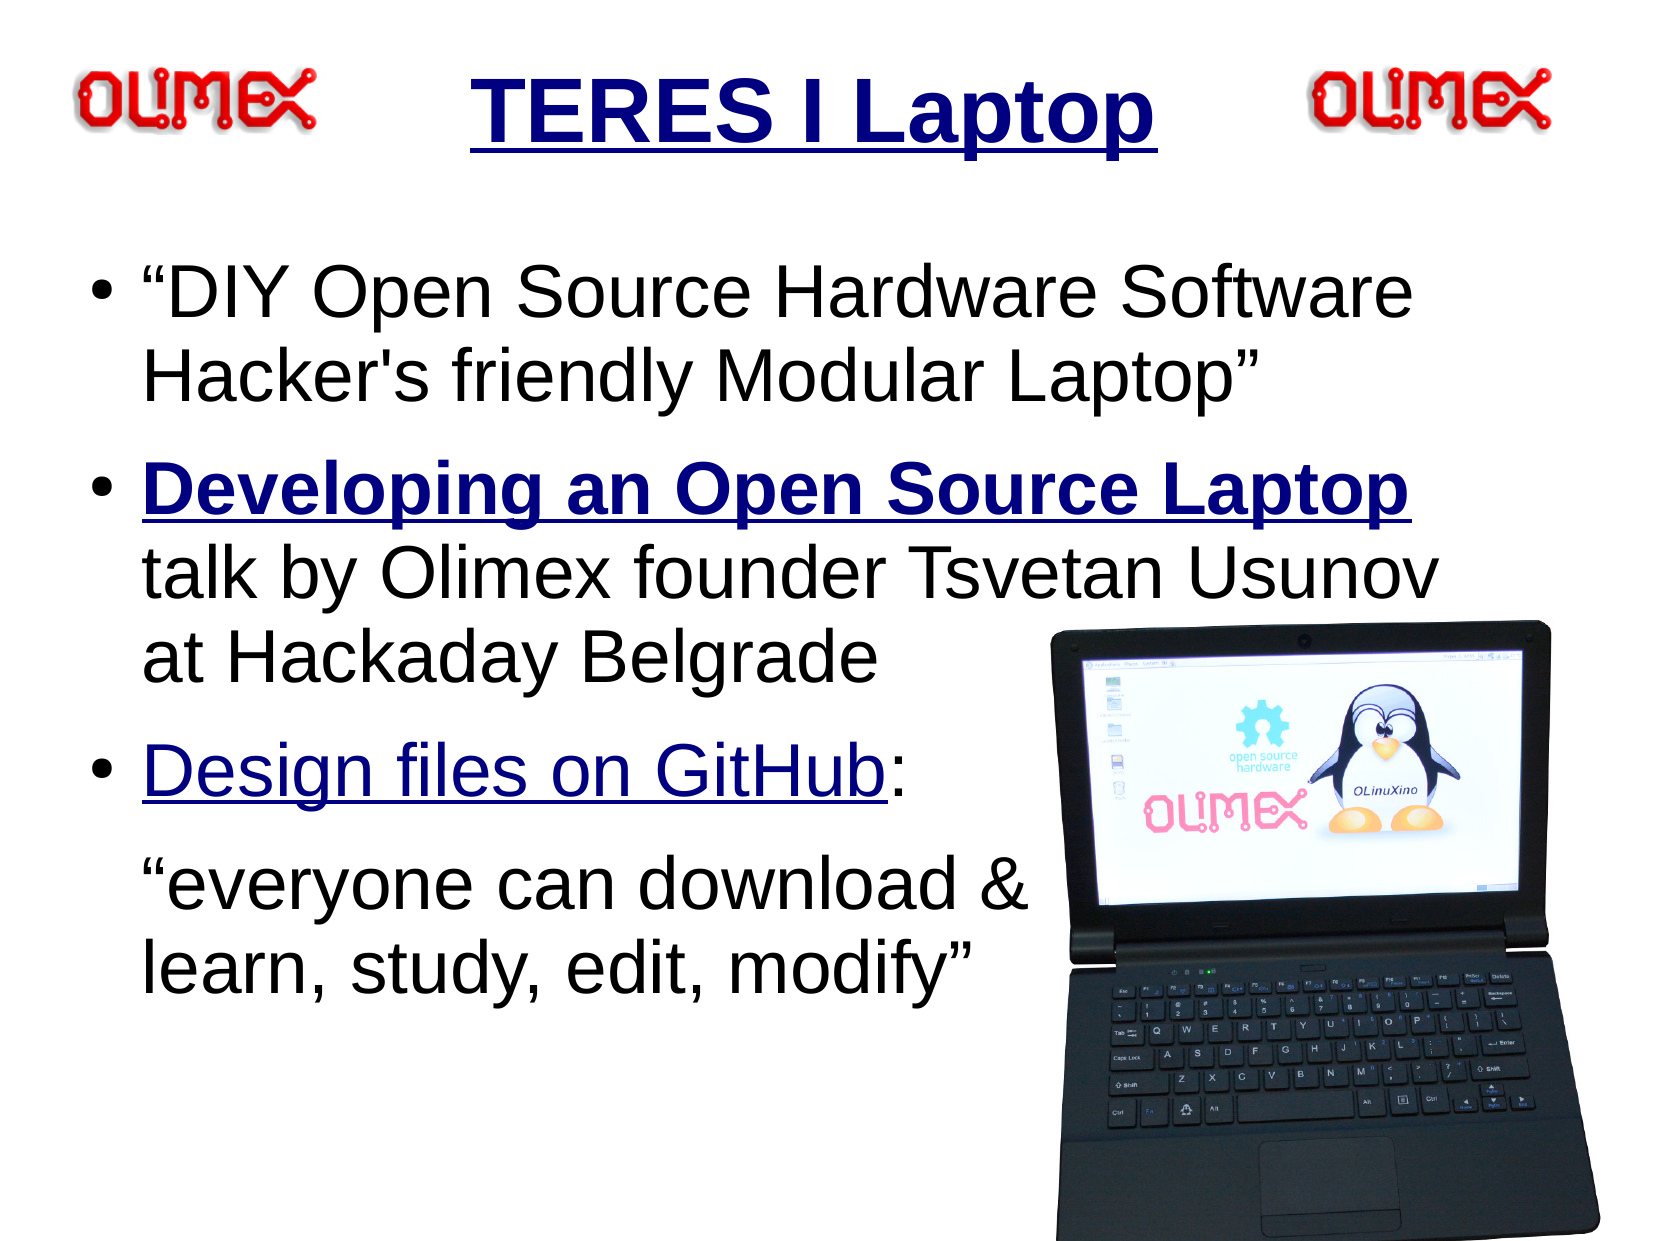

# TERES I Laptop
“DIY Open Source Hardware Software Hacker's friendly Modular Laptop”
Developing an Open Source Laptop talk by Olimex founder Tsvetan Usunov at Hackaday Belgrade
Design files on GitHub:
“everyone can download & learn, study, edit, modify”